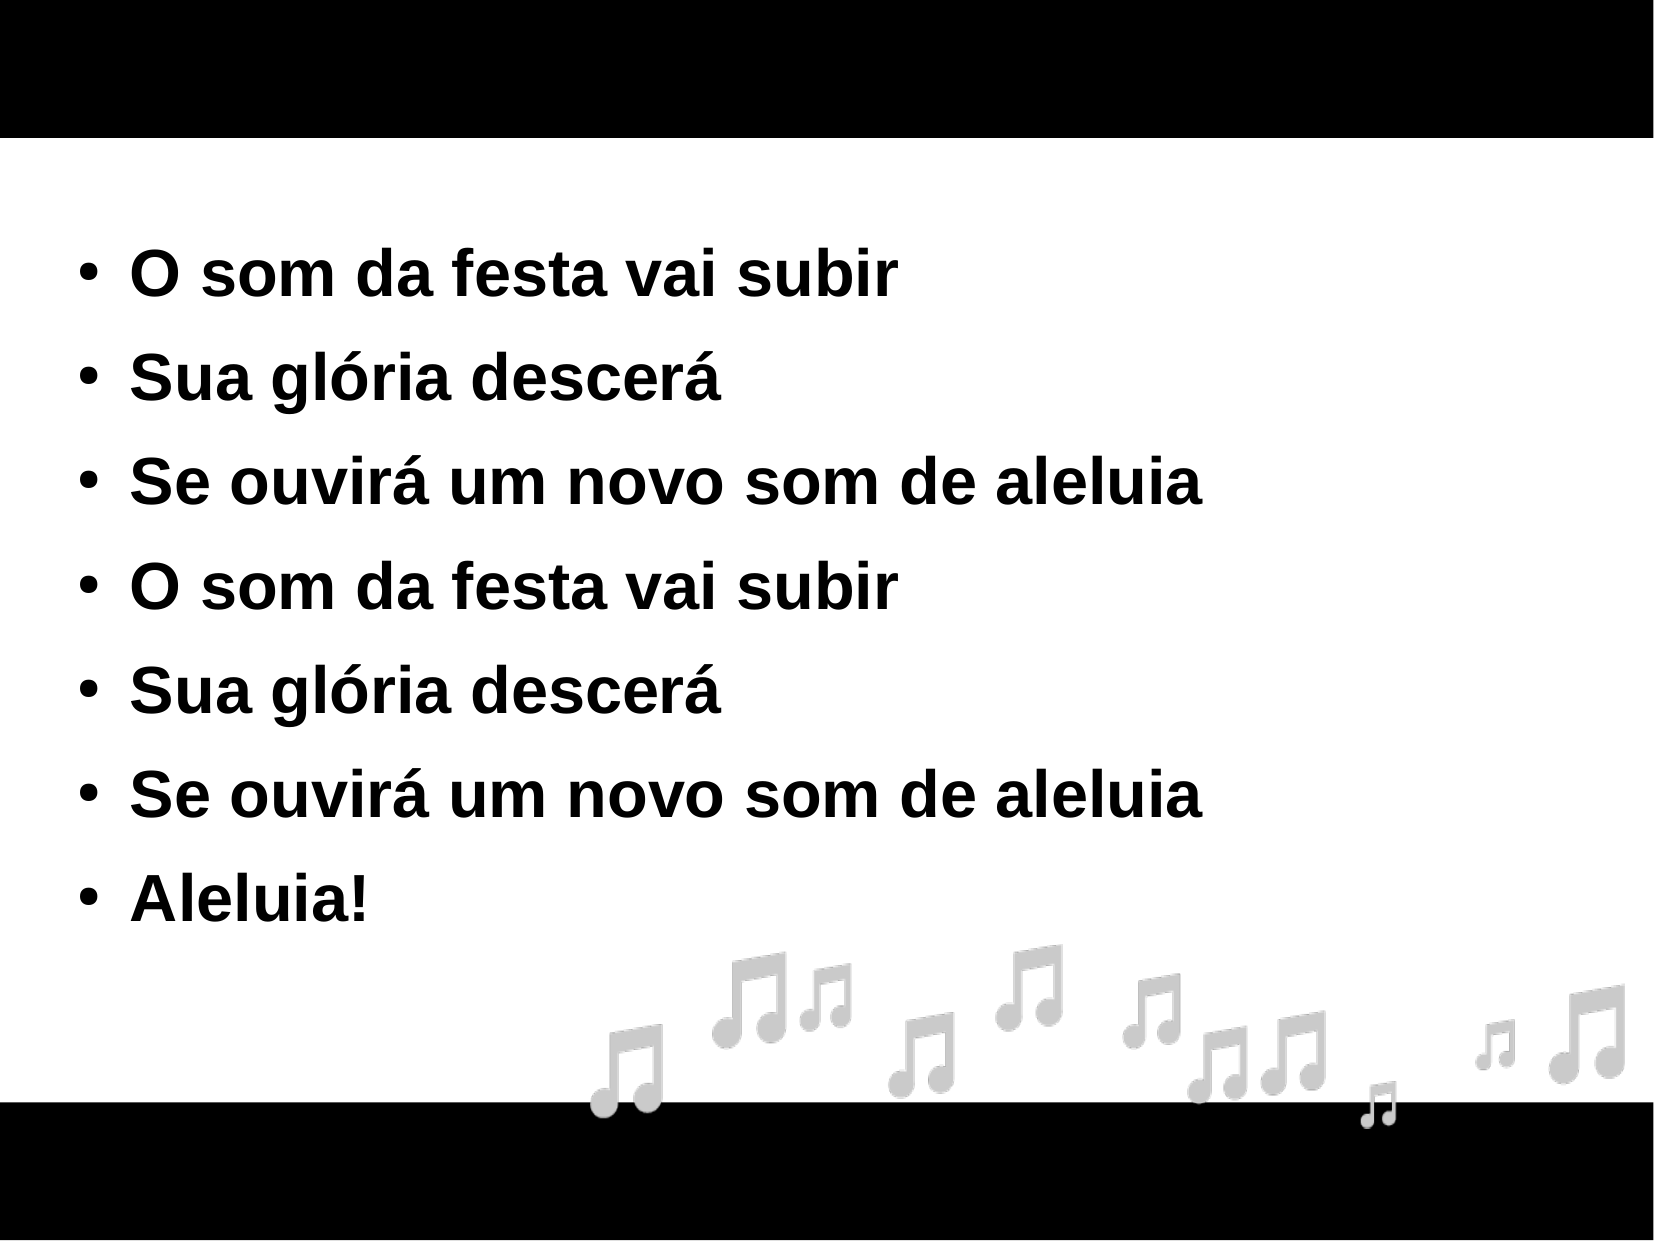

# O som da festa vai subir
Sua glória descerá
Se ouvirá um novo som de aleluia
O som da festa vai subir
Sua glória descerá
Se ouvirá um novo som de aleluia
Aleluia!